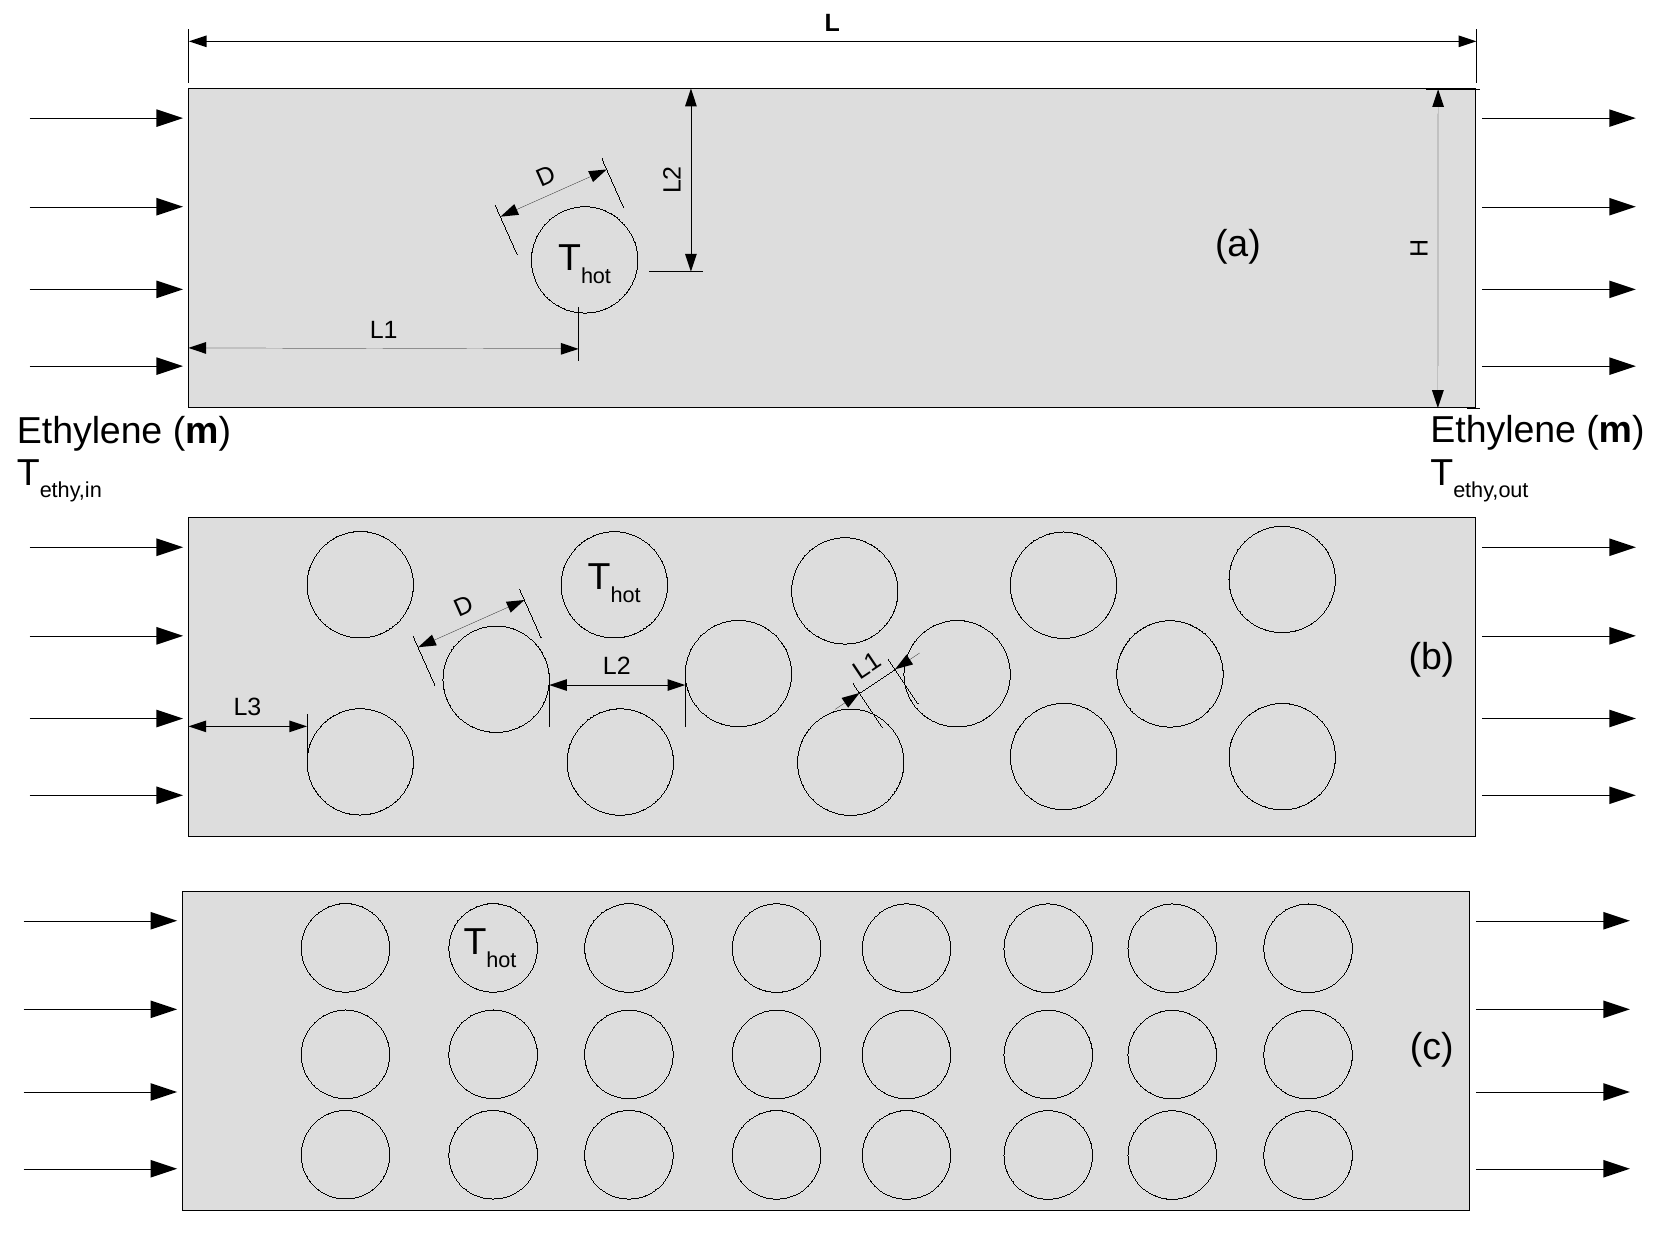

(a)
Thot
Ethylene (m)
Tethy,out
Ethylene (m)
Tethy,in
Thot
(b)
Thot
(c)